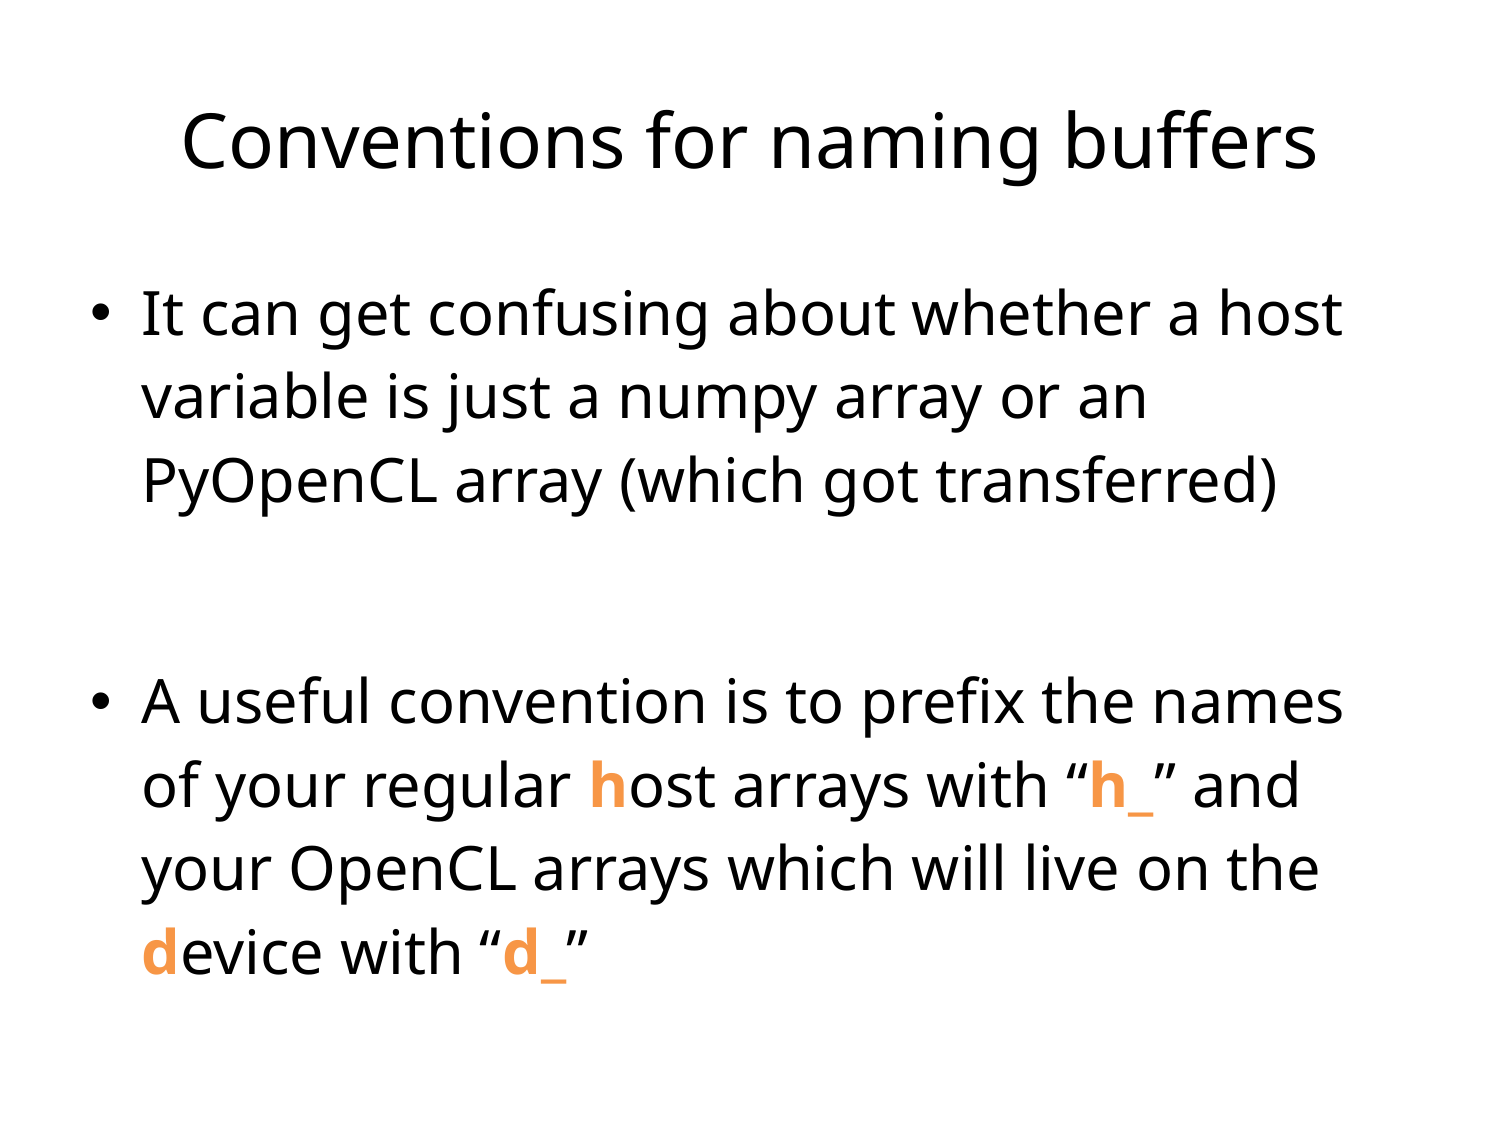

# Conventions for naming buffers
It can get confusing about whether a host variable is just a numpy array or an PyOpenCL array (which got transferred)
A useful convention is to prefix the names of your regular host arrays with “h_” and your OpenCL arrays which will live on the device with “d_”